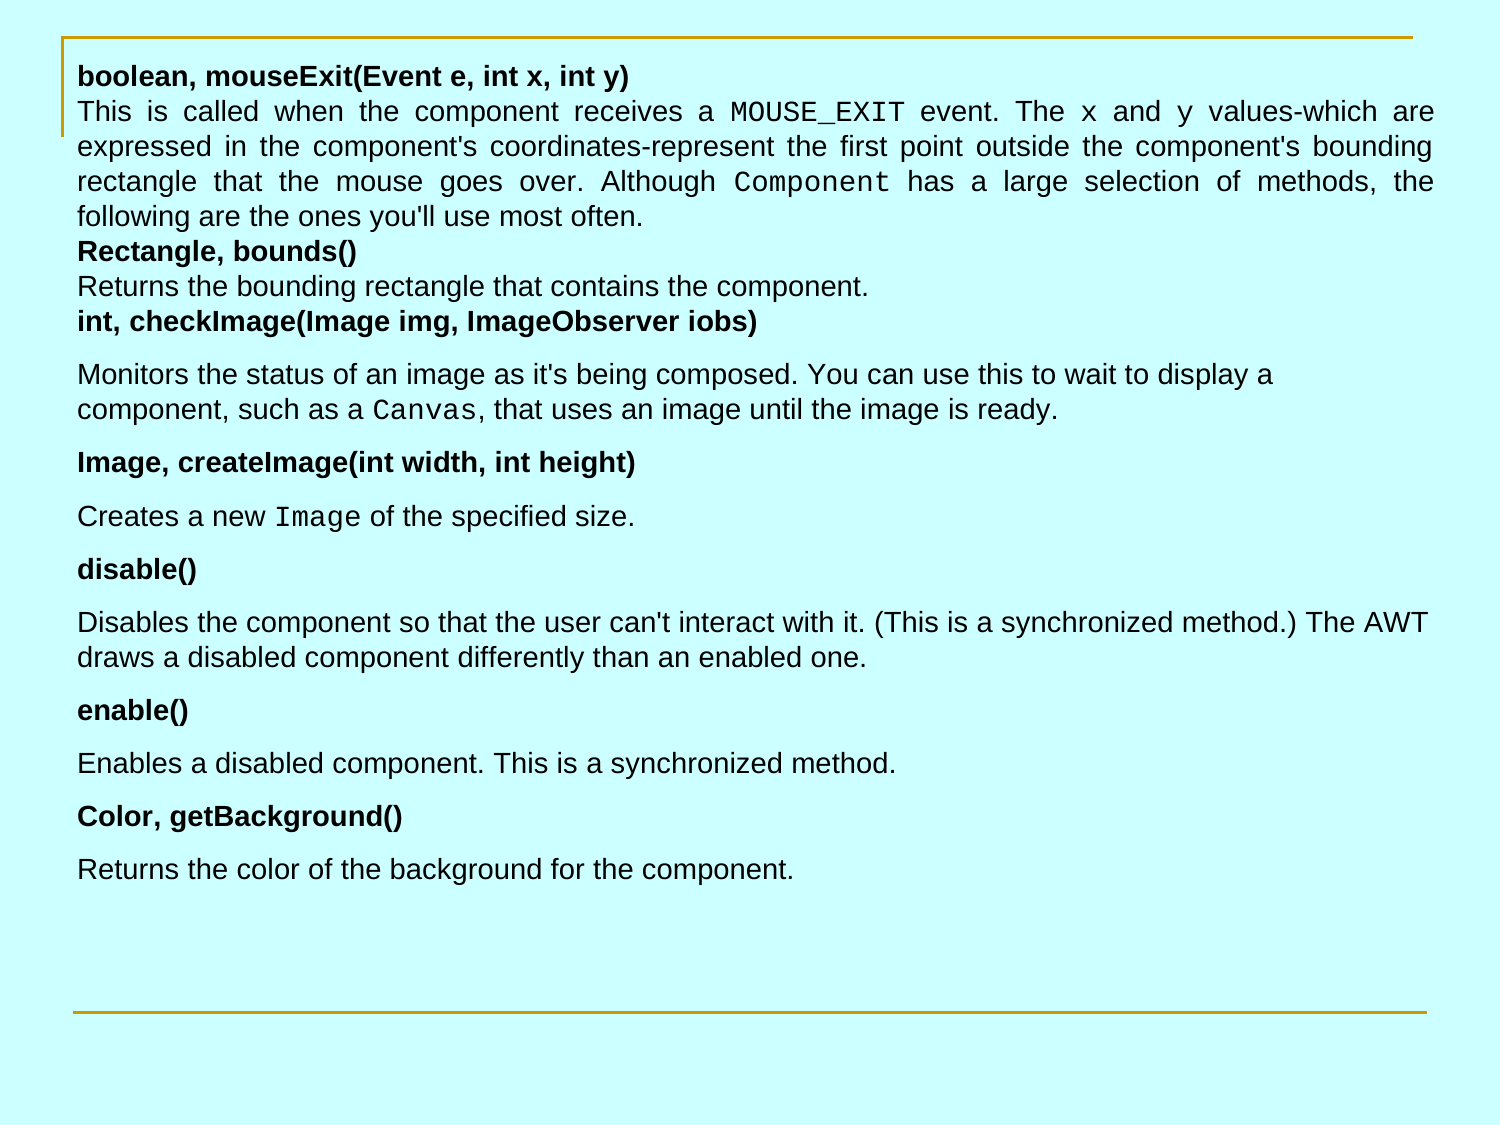

boolean, mouseExit(Event e, int x, int y)
This is called when the component receives a MOUSE_EXIT event. The x and y values-which are expressed in the component's coordinates-represent the first point outside the component's bounding rectangle that the mouse goes over. Although Component has a large selection of methods, the following are the ones you'll use most often.
Rectangle, bounds()
Returns the bounding rectangle that contains the component.
int, checkImage(Image img, ImageObserver iobs)
Monitors the status of an image as it's being composed. You can use this to wait to display a component, such as a Canvas, that uses an image until the image is ready.
Image, createImage(int width, int height)
Creates a new Image of the specified size.
disable()
Disables the component so that the user can't interact with it. (This is a synchronized method.) The AWT draws a disabled component differently than an enabled one.
enable()
Enables a disabled component. This is a synchronized method.
Color, getBackground()
Returns the color of the background for the component.